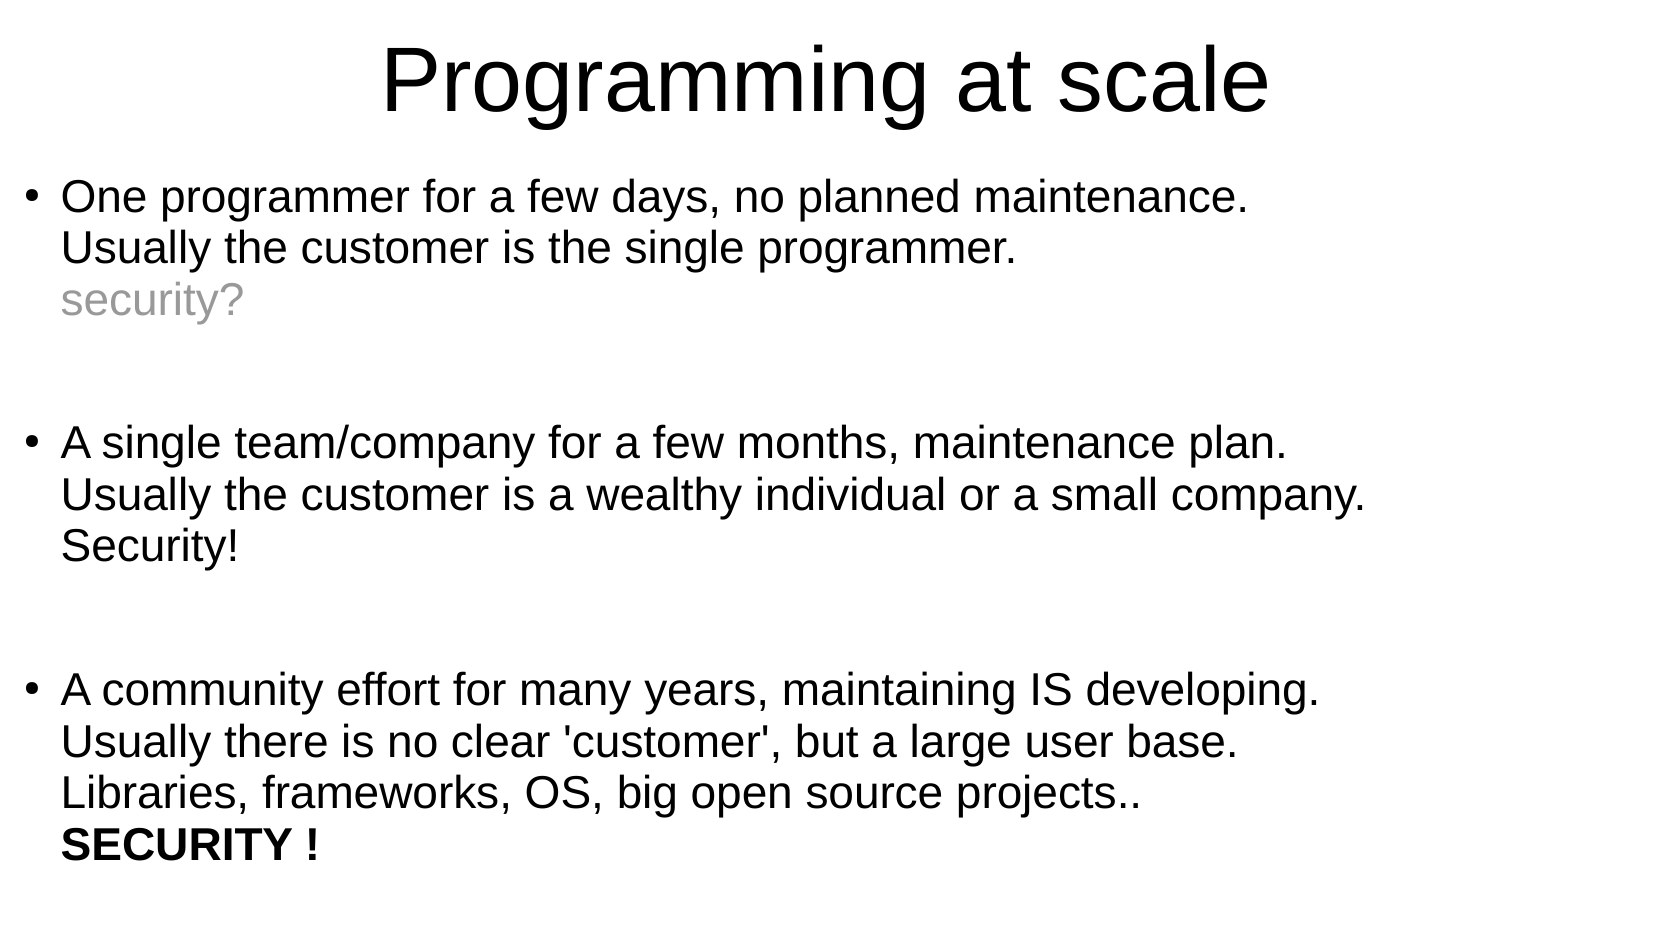

# Programming at scale
One programmer for a few days, no planned maintenance.
Usually the customer is the single programmer.
security?
A single team/company for a few months, maintenance plan.
Usually the customer is a wealthy individual or a small company.
Security!
A community effort for many years, maintaining IS developing.
Usually there is no clear 'customer', but a large user base.
Libraries, frameworks, OS, big open source projects..
SECURITY !